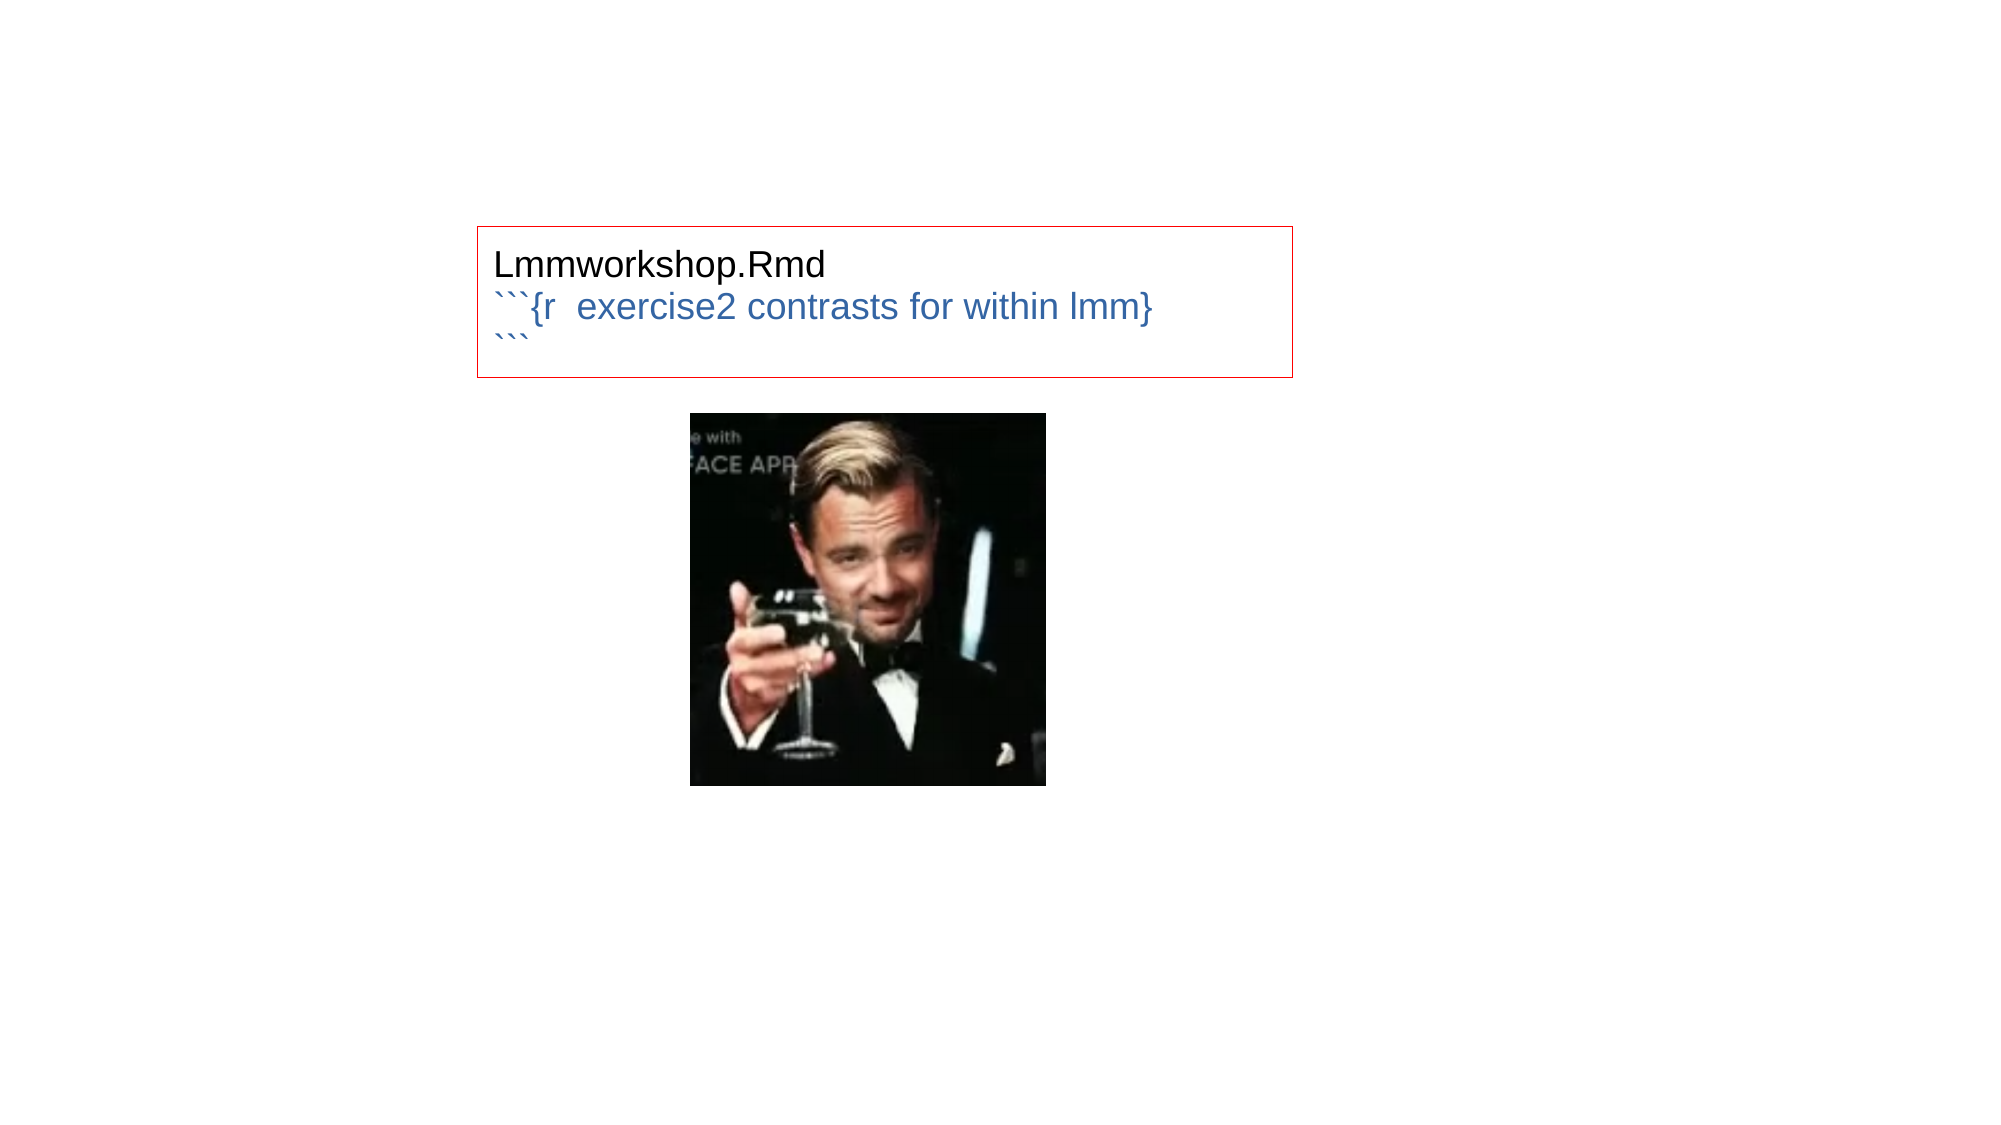

Lmmworkshop.Rmd
```{r exercise2 contrasts for within lmm}
```